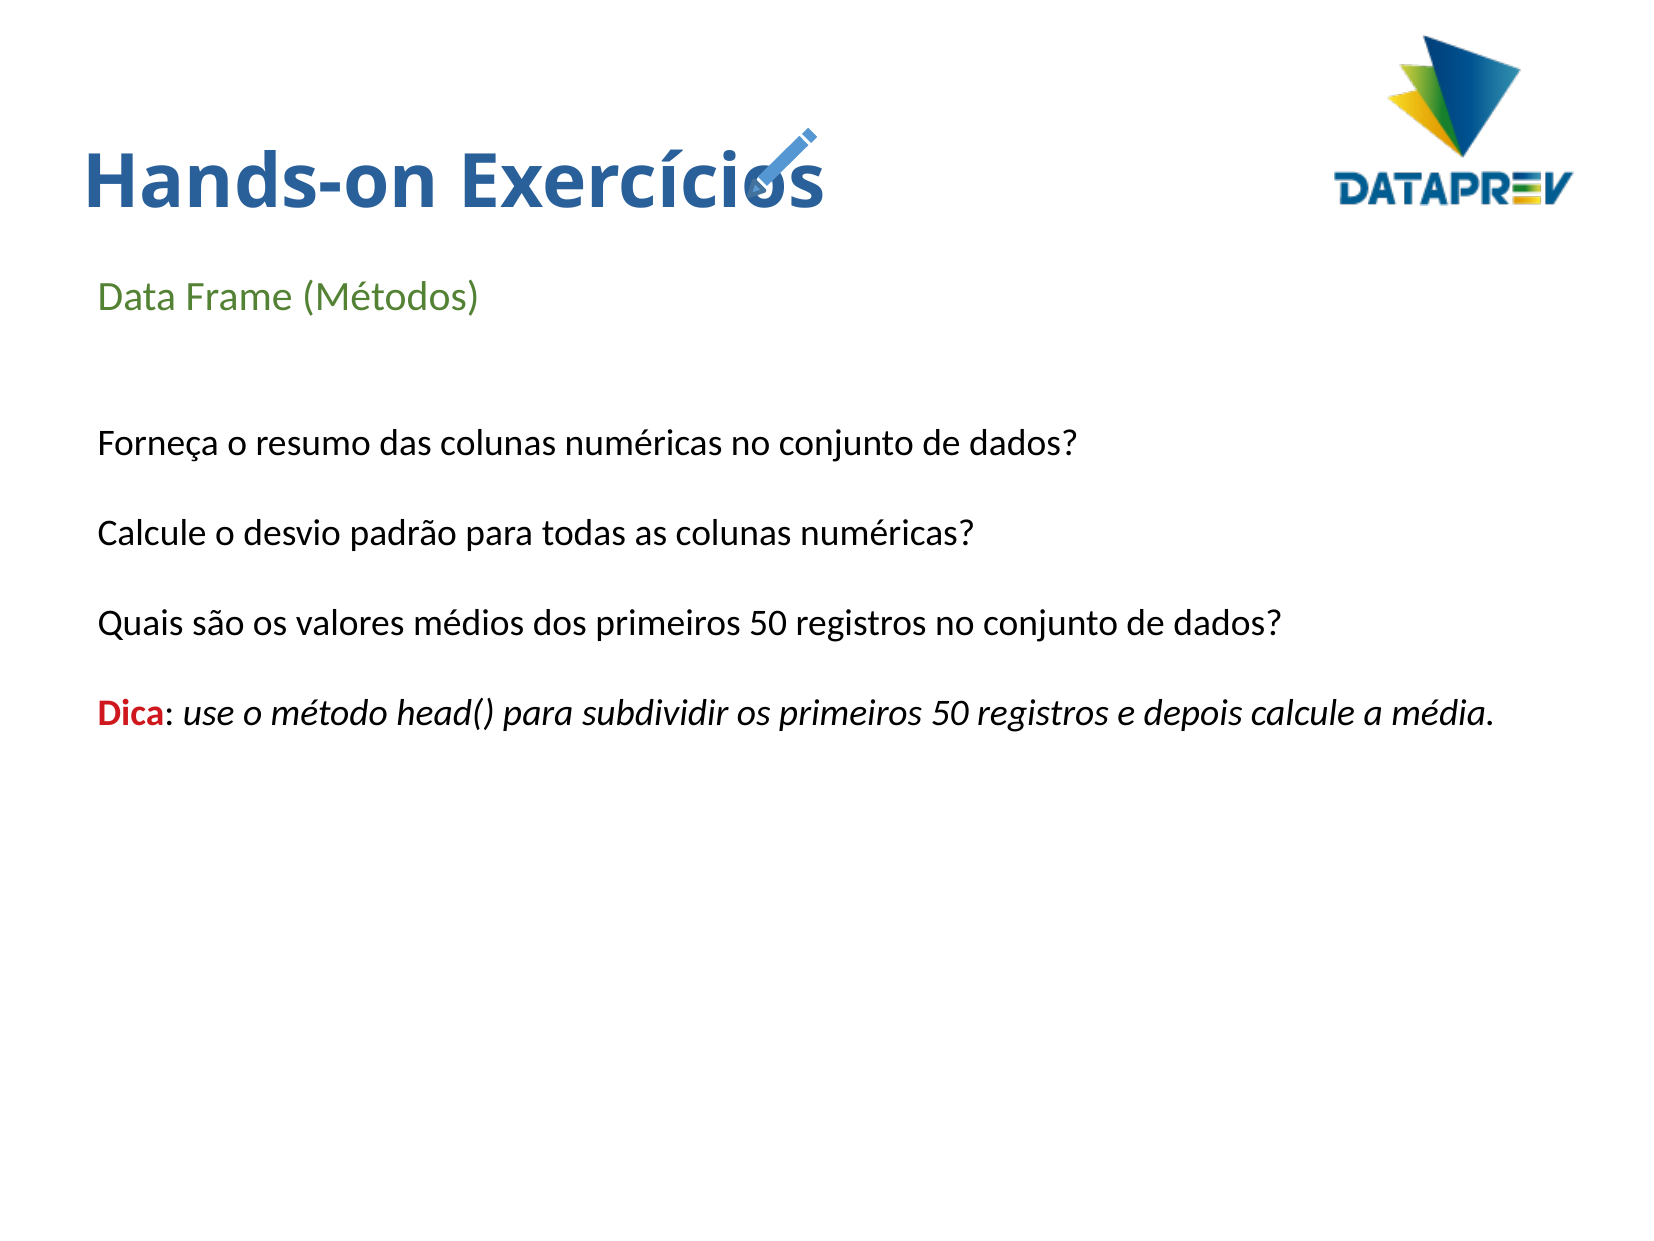

# Hands-on Exercícios
Data Frame (Métodos)
Forneça o resumo das colunas numéricas no conjunto de dados?
Calcule o desvio padrão para todas as colunas numéricas?
Quais são os valores médios dos primeiros 50 registros no conjunto de dados?
Dica: use o método head() para subdividir os primeiros 50 registros e depois calcule a média.